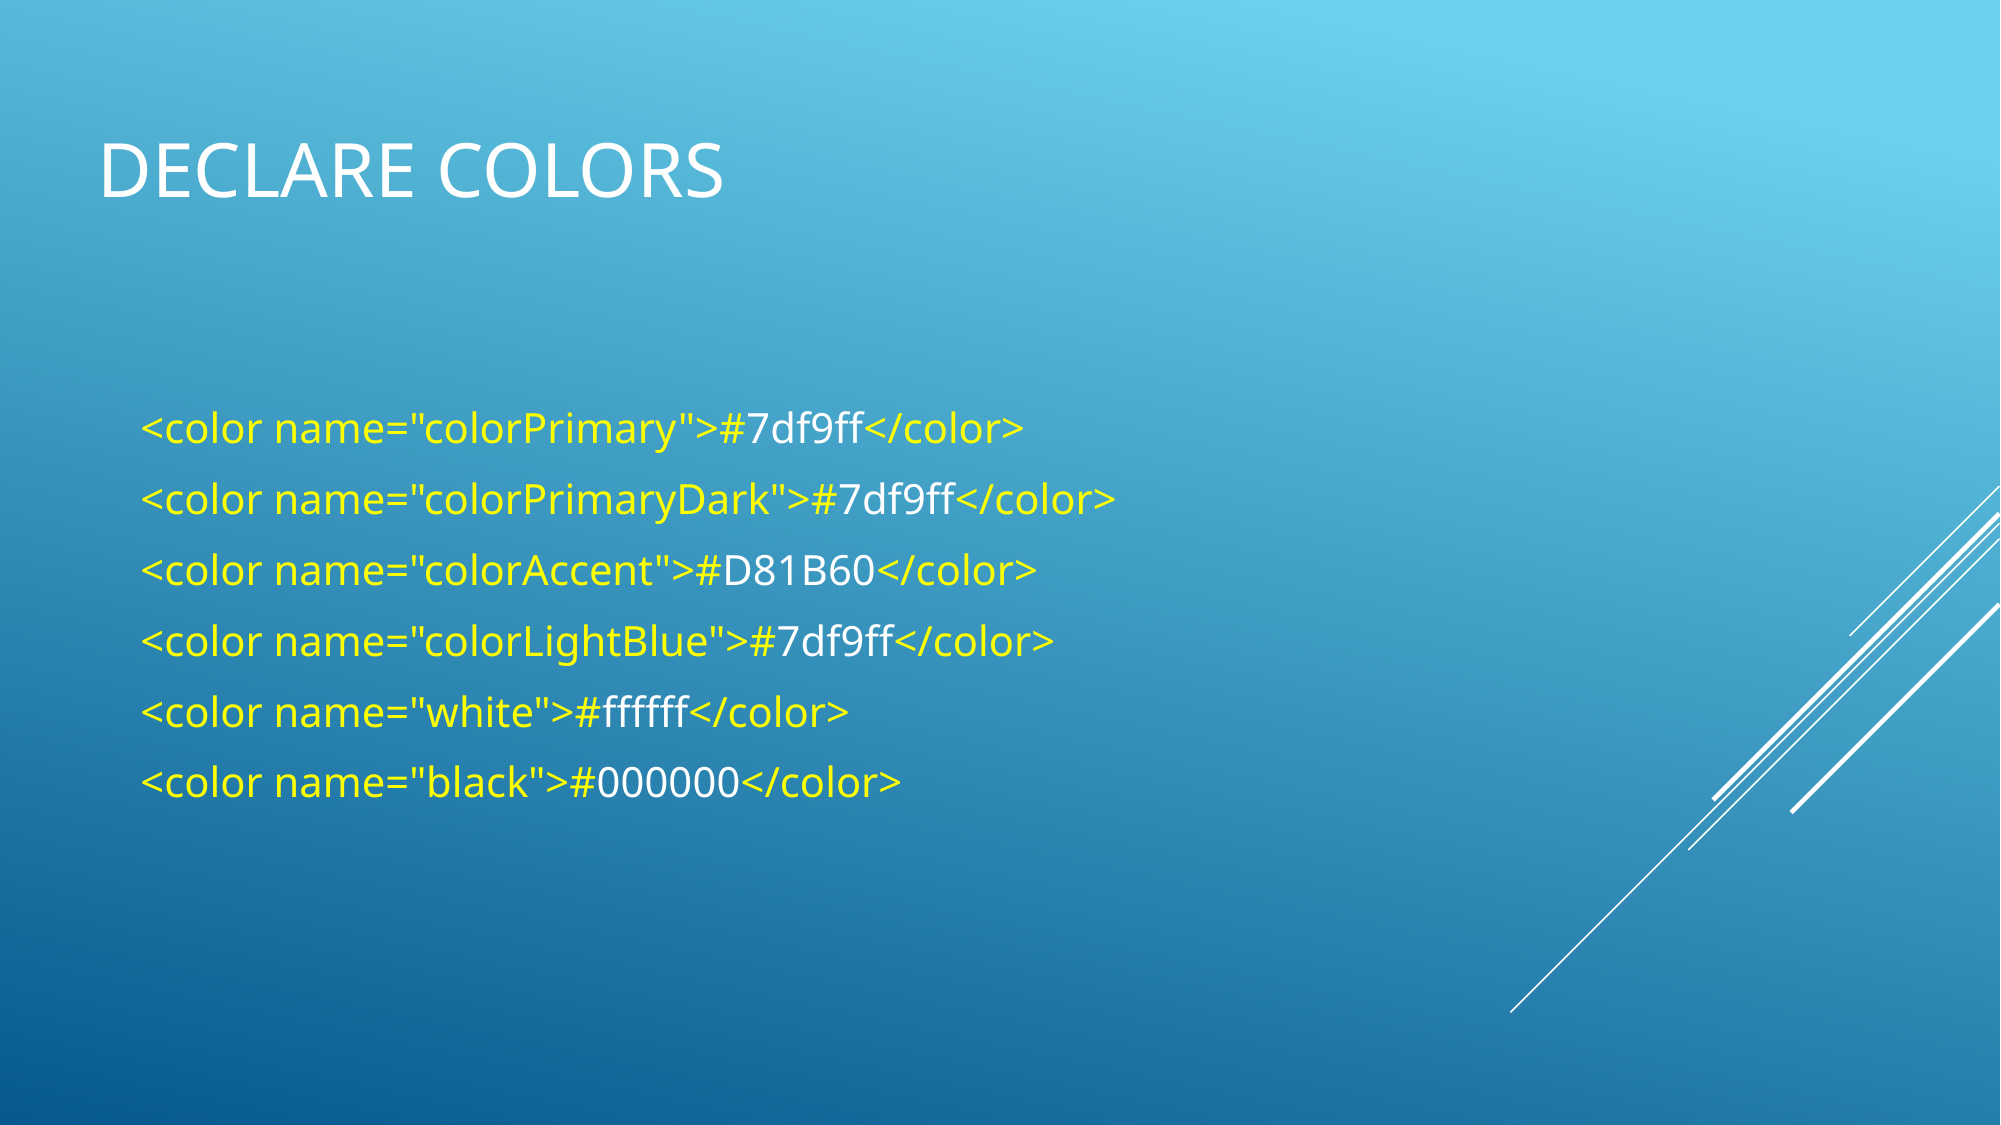

# Declare Colors
 <color name="colorPrimary">#7df9ff</color>
 <color name="colorPrimaryDark">#7df9ff</color>
 <color name="colorAccent">#D81B60</color>
 <color name="colorLightBlue">#7df9ff</color>
 <color name="white">#ffffff</color>
 <color name="black">#000000</color>